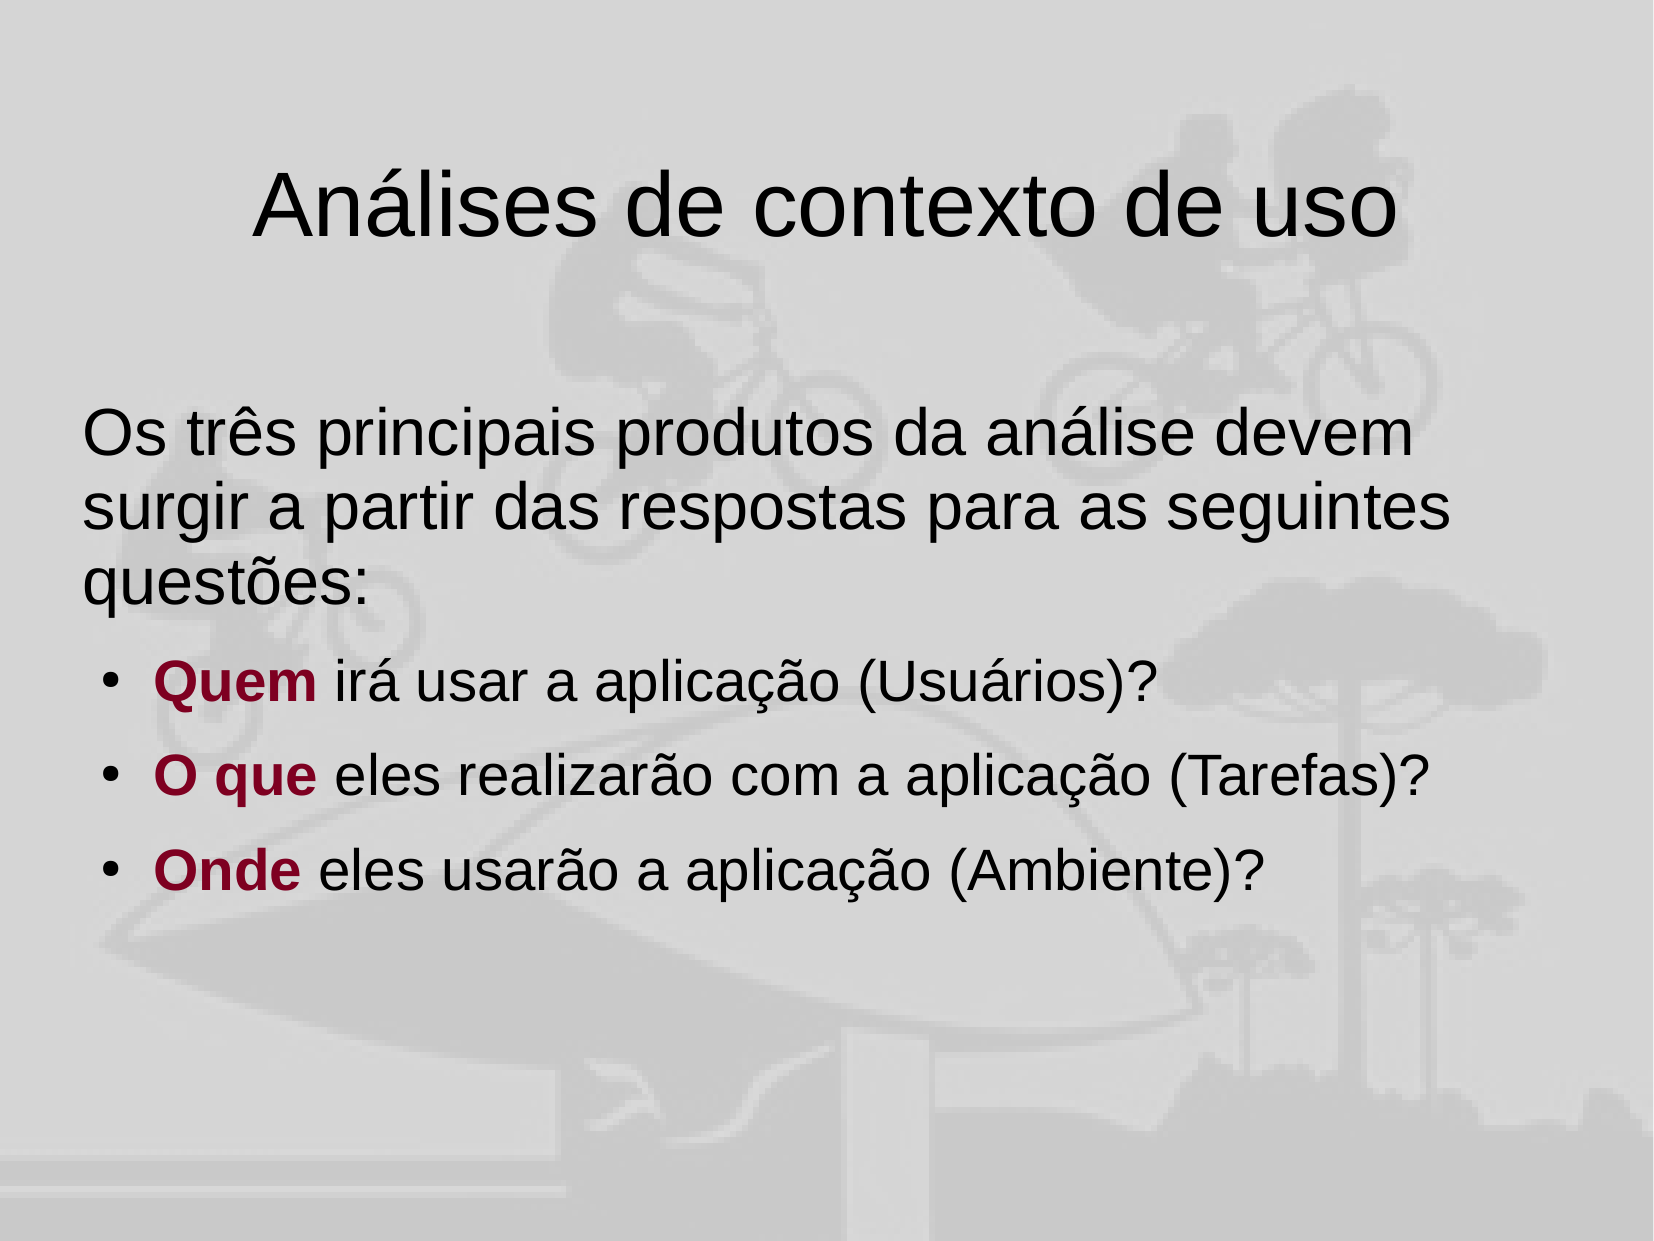

# Análises de contexto de uso
Os três principais produtos da análise devem surgir a partir das respostas para as seguintes questões:
Quem irá usar a aplicação (Usuários)?
O que eles realizarão com a aplicação (Tarefas)?
Onde eles usarão a aplicação (Ambiente)?